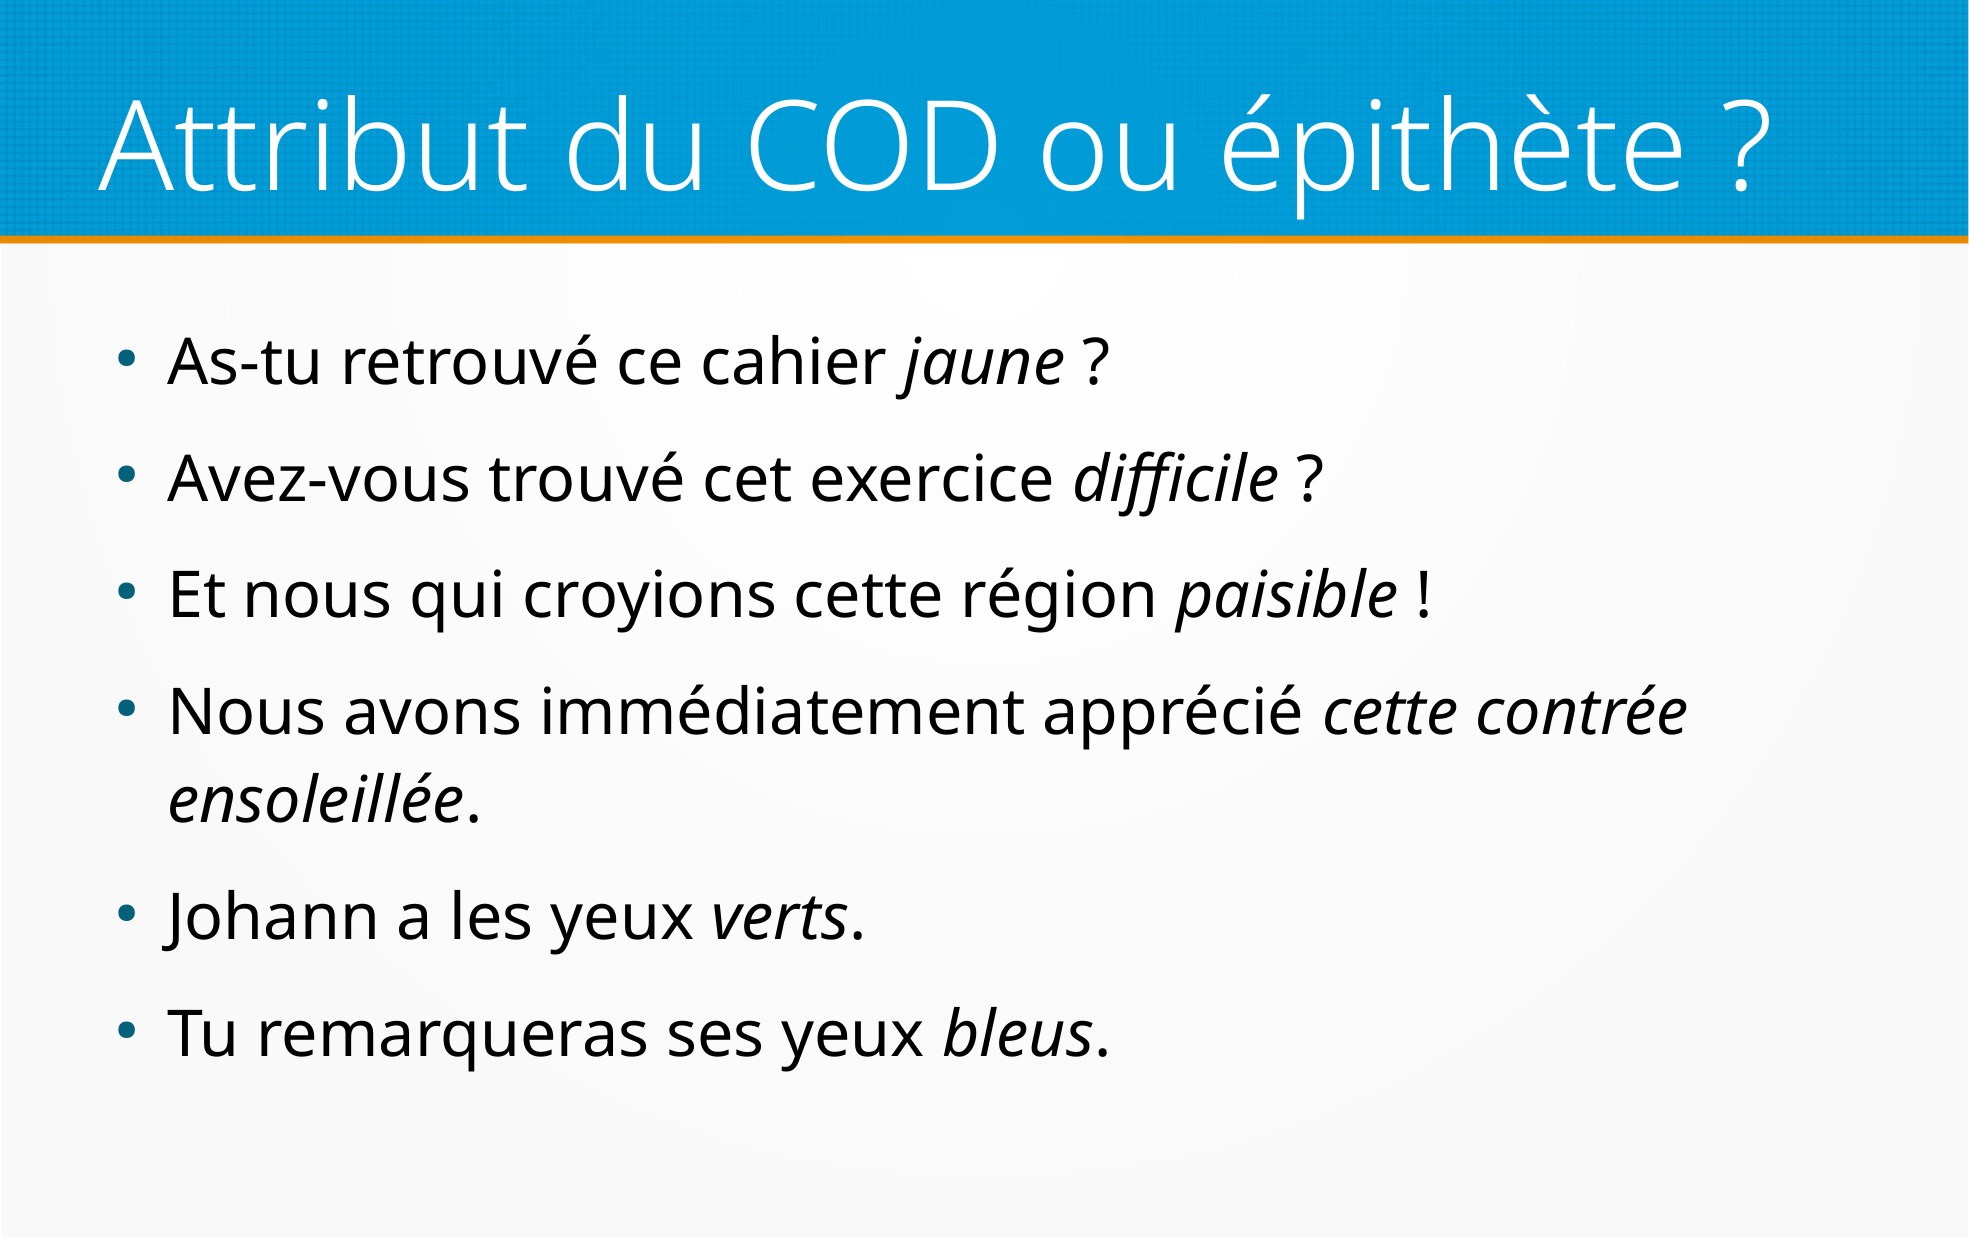

# Attribut du COD ou épithète ?
As-tu retrouvé ce cahier jaune ?
Avez-vous trouvé cet exercice difficile ?
Et nous qui croyions cette région paisible !
Nous avons immédiatement apprécié cette contrée ensoleillée.
Johann a les yeux verts.
Tu remarqueras ses yeux bleus.